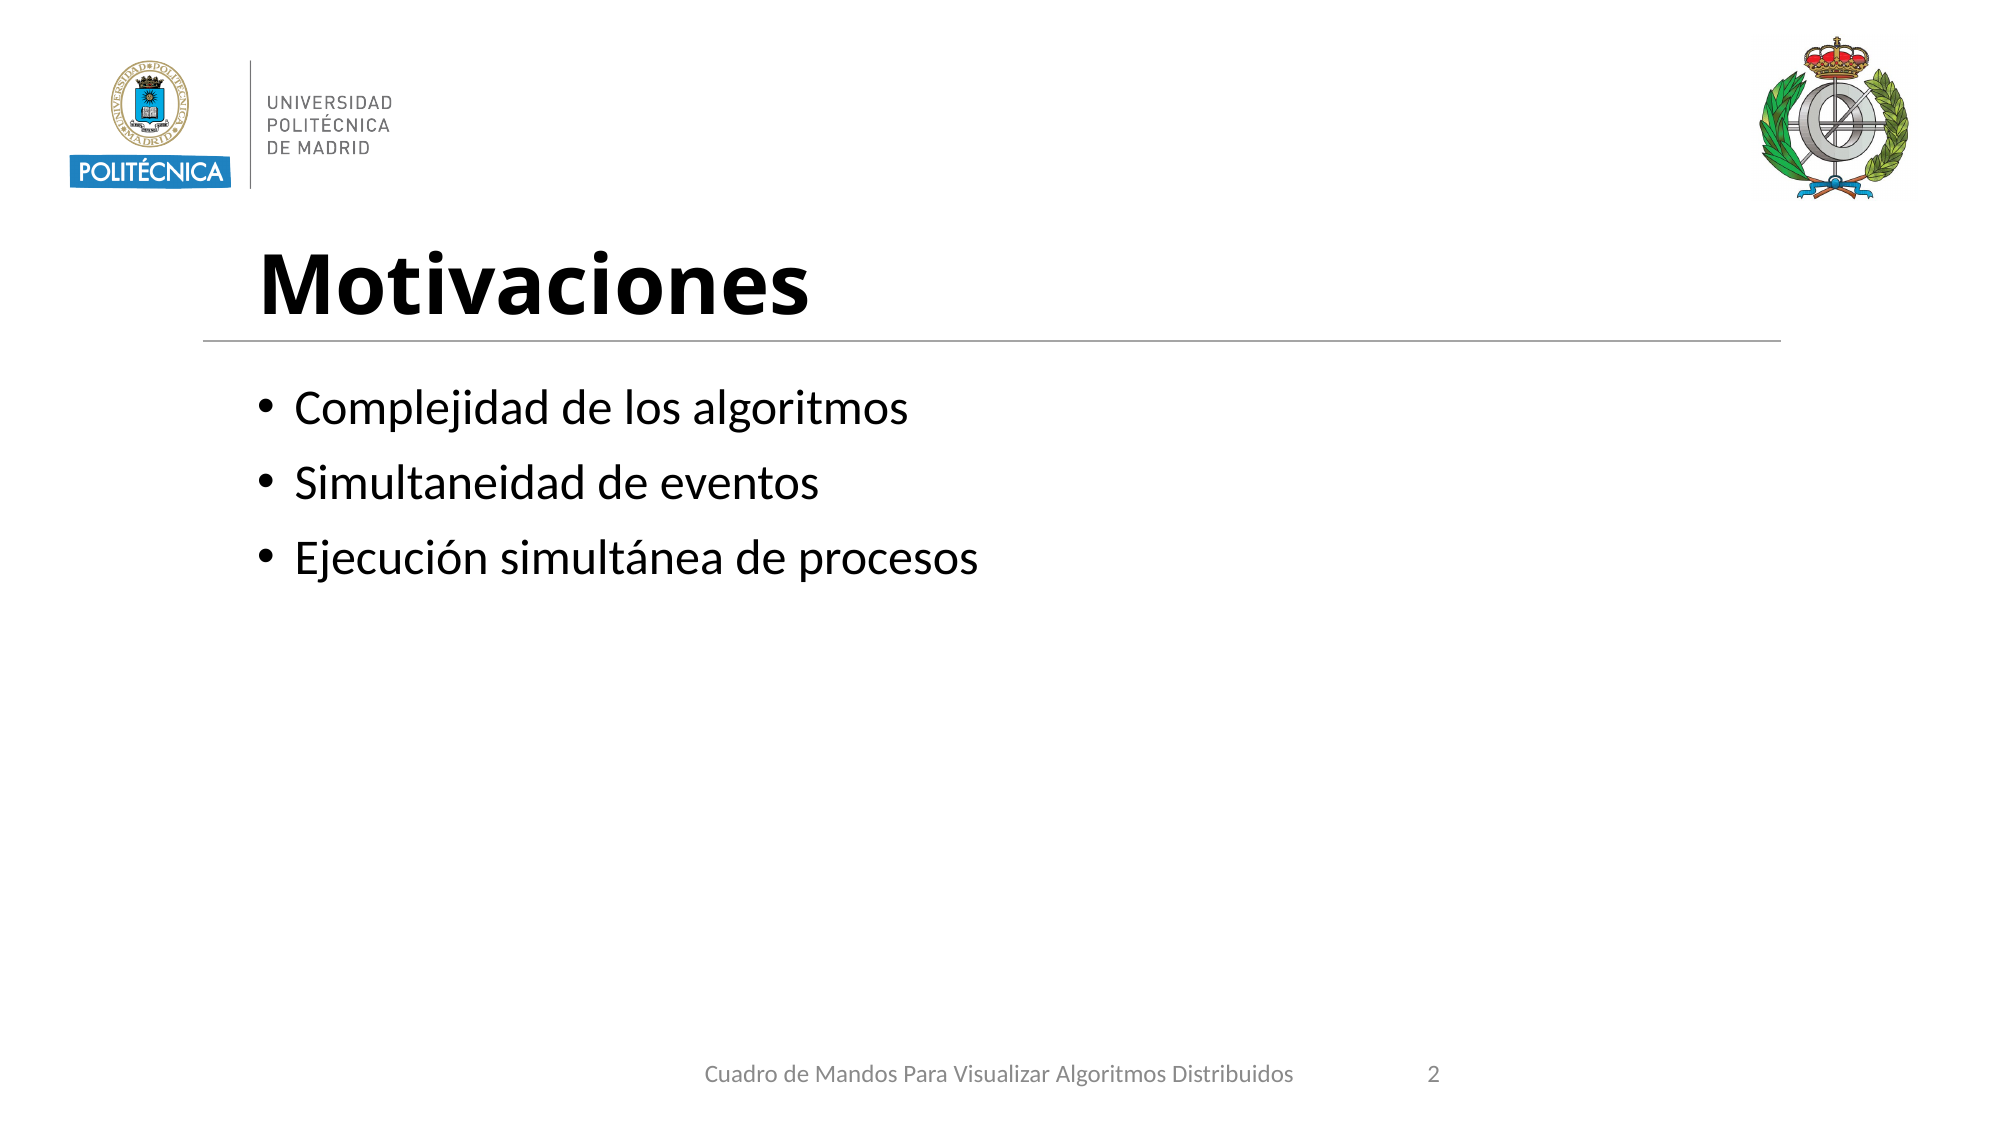

# Motivaciones
Complejidad de los algoritmos
Simultaneidad de eventos
Ejecución simultánea de procesos
Cuadro de Mandos Para Visualizar Algoritmos Distribuidos